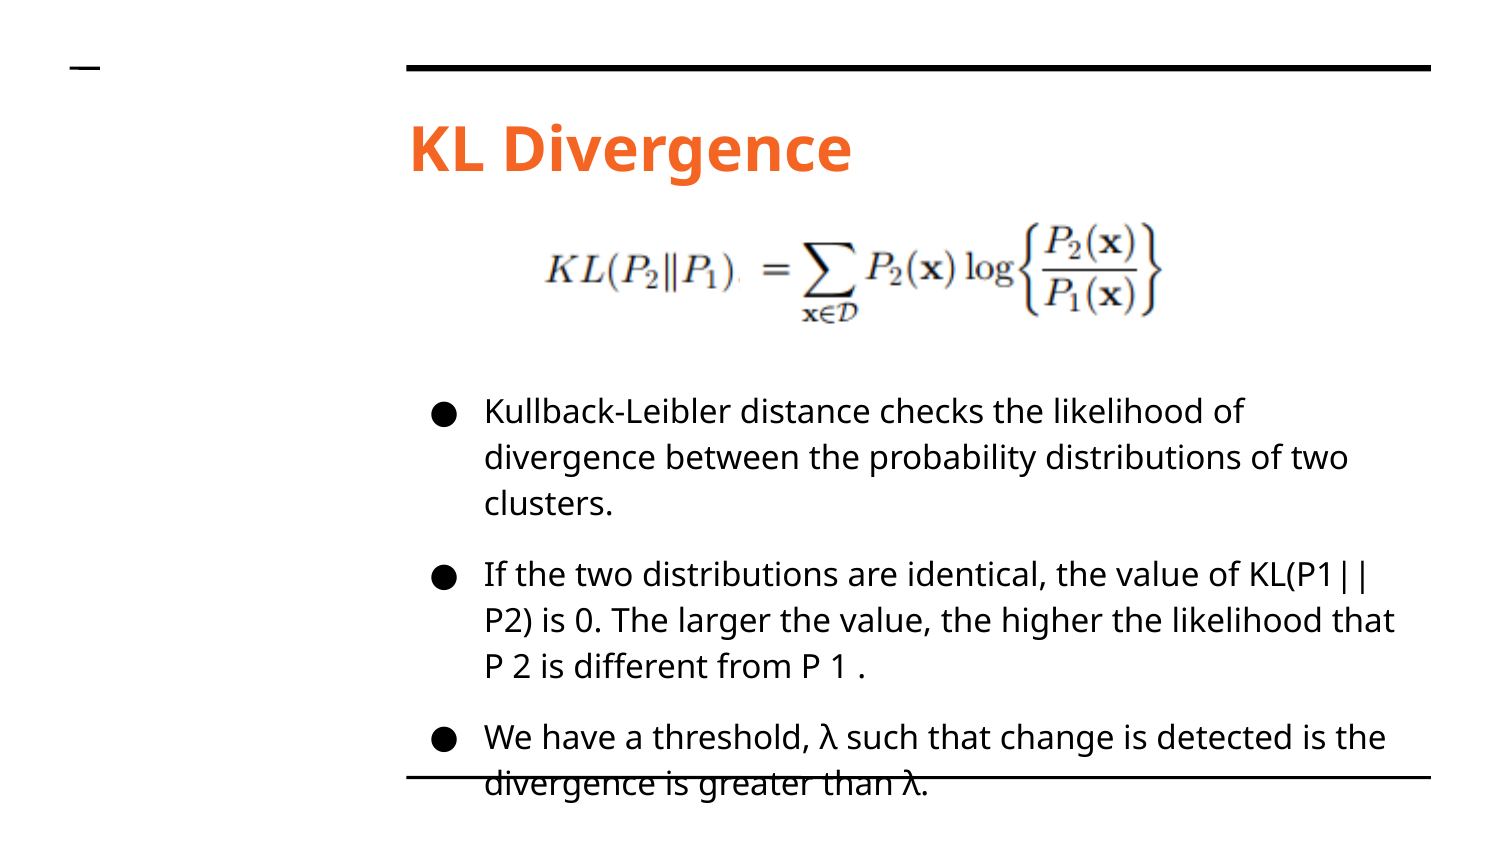

# KL Divergence
Kullback-Leibler distance checks the likelihood of divergence between the probability distributions of two clusters.
If the two distributions are identical, the value of KL(P1||P2) is 0. The larger the value, the higher the likelihood that P 2 is different from P 1 .
We have a threshold, λ such that change is detected is the divergence is greater than λ.